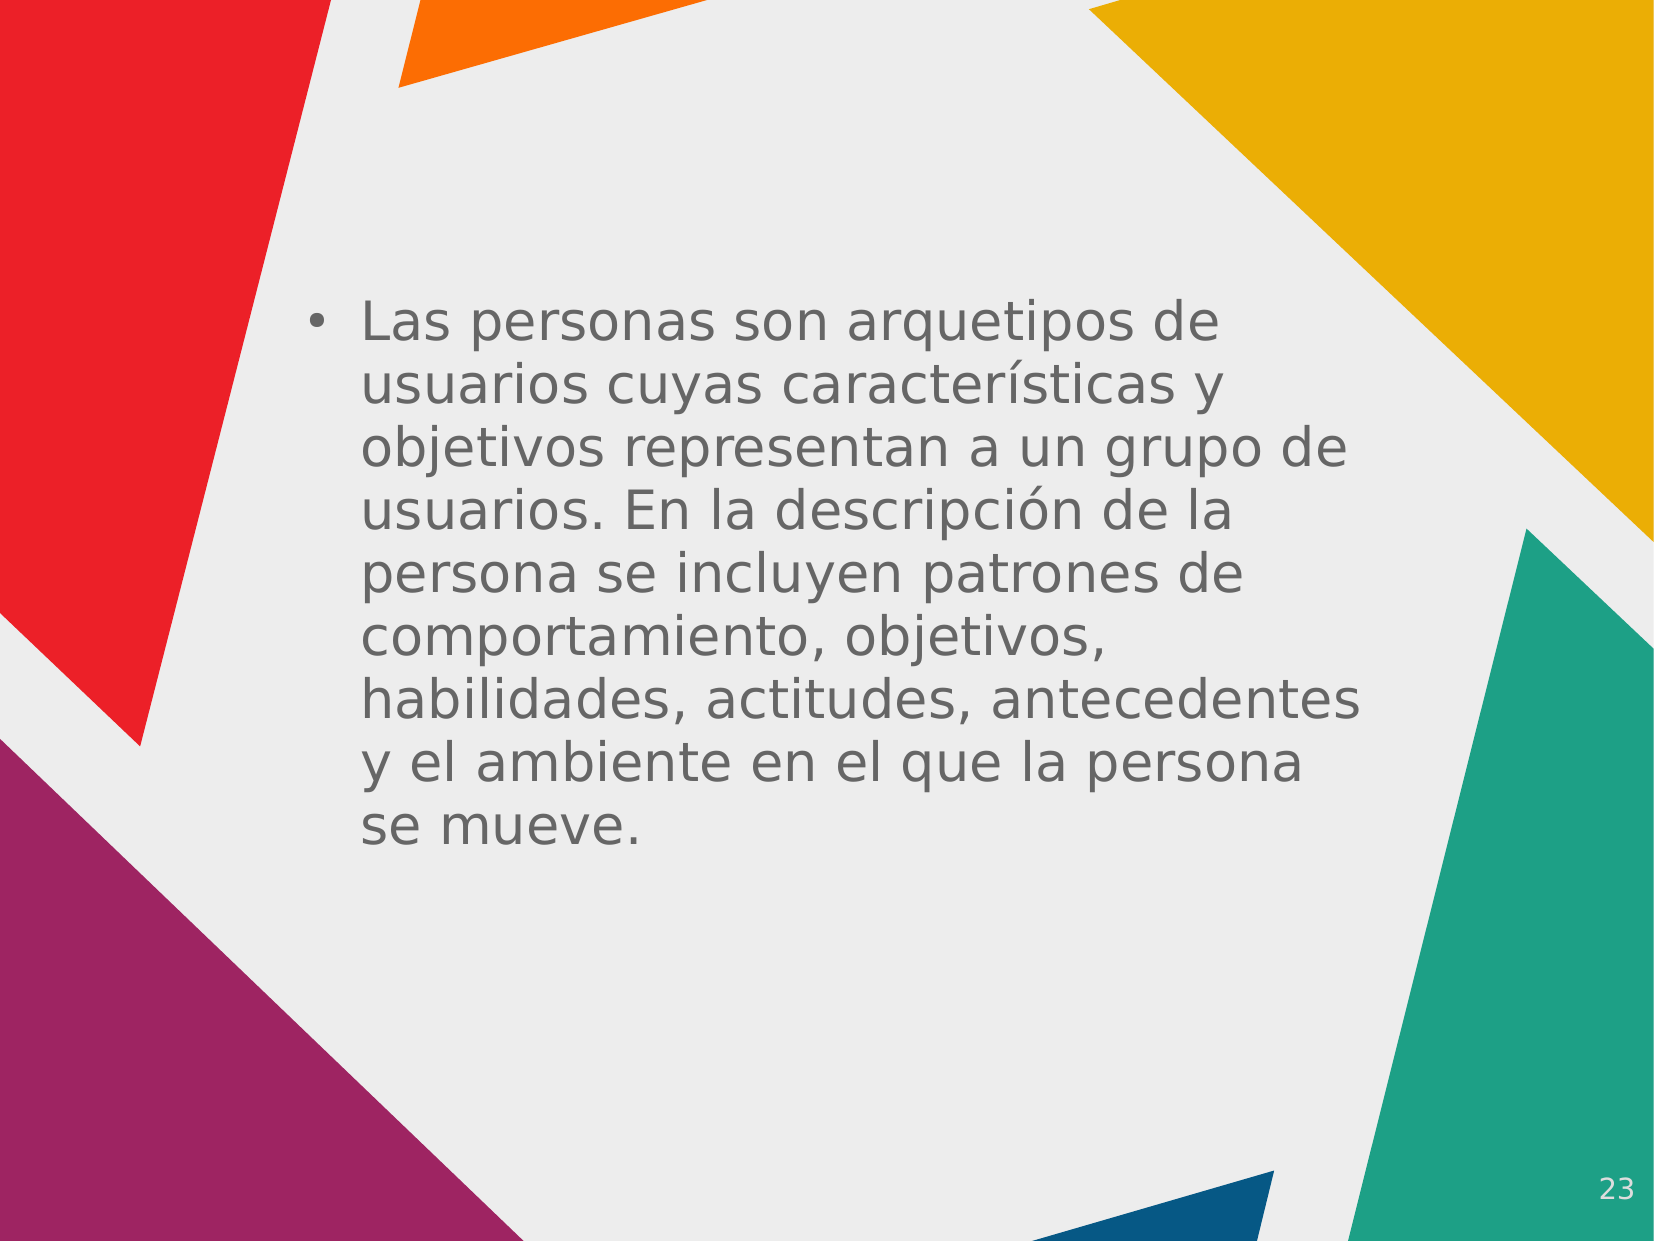

#
Las personas son arquetipos de usuarios cuyas características y objetivos representan a un grupo de usuarios. En la descripción de la persona se incluyen patrones de comportamiento, objetivos, habilidades, actitudes, antecedentes y el ambiente en el que la persona se mueve.
23